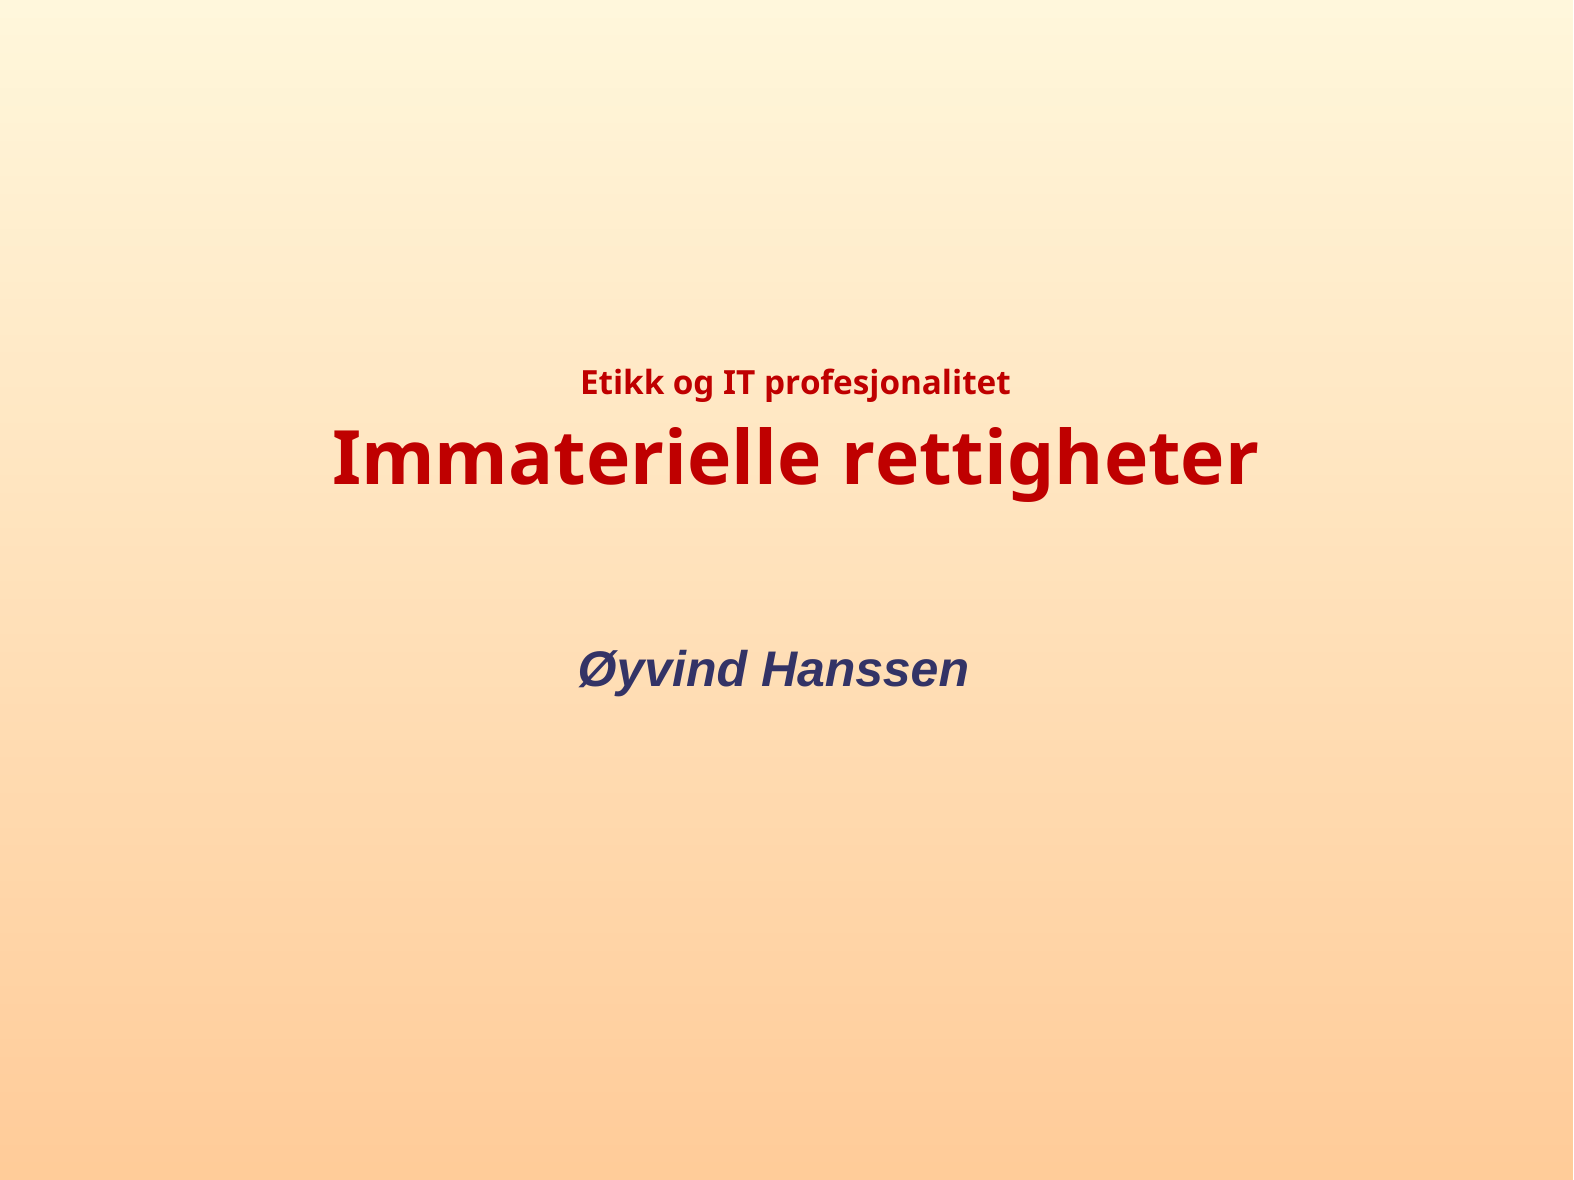

# Etikk og IT profesjonalitet Immaterielle rettigheter
Øyvind Hanssen